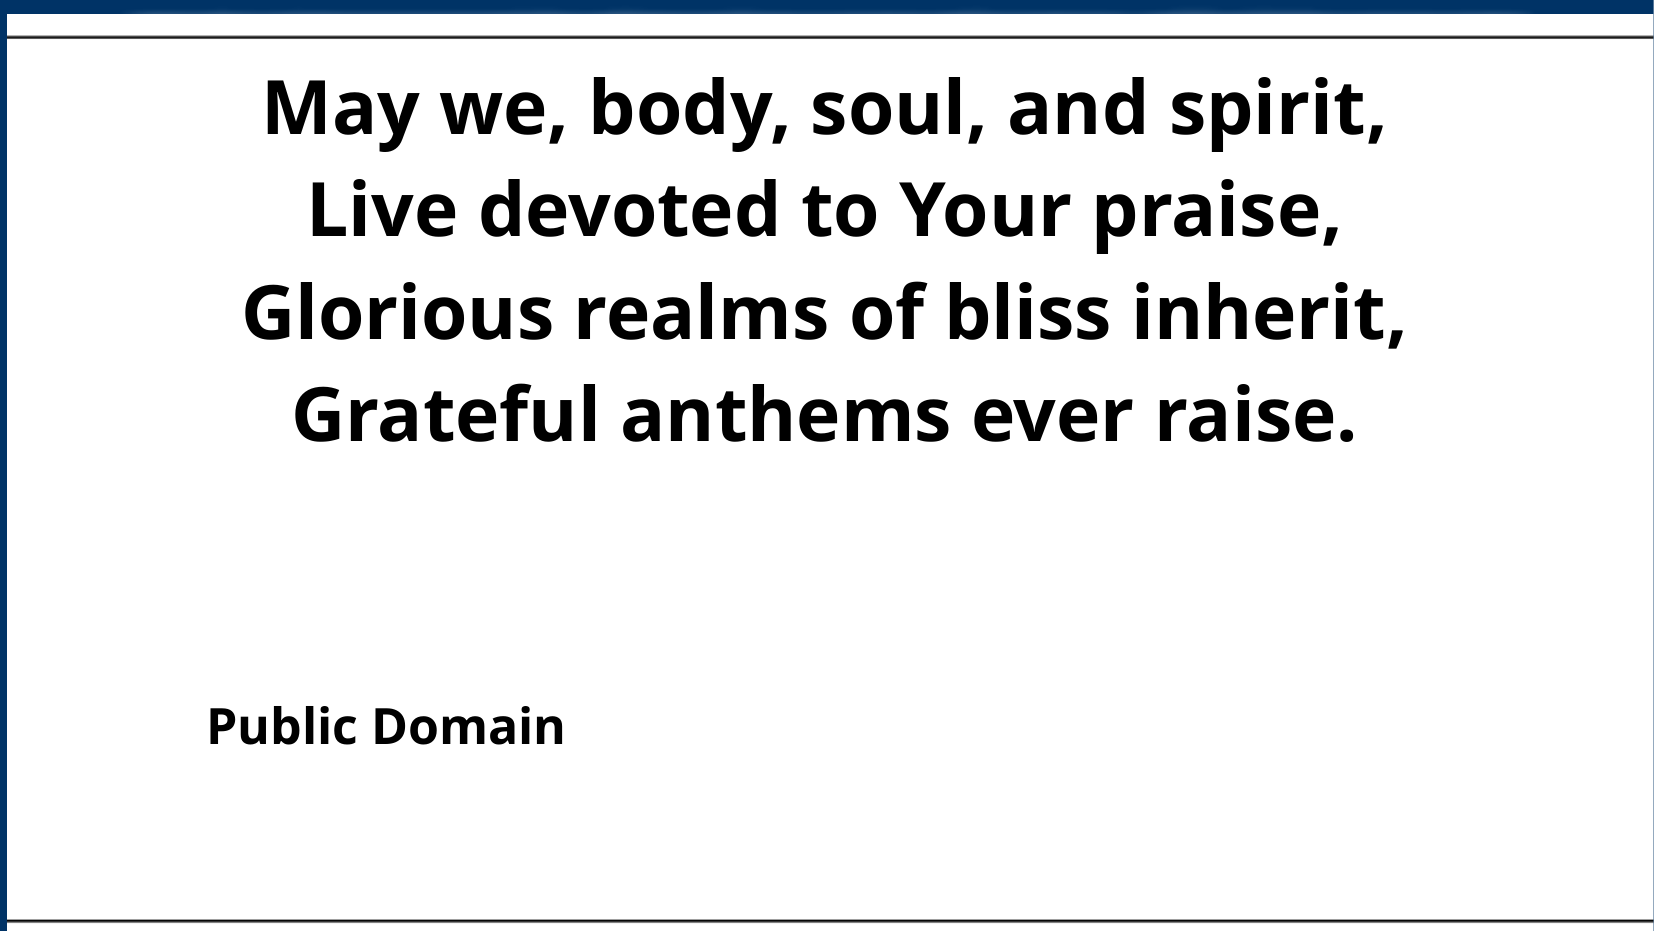

May we, body, soul, and spirit,
Live devoted to Your praise,
Glorious realms of bliss inherit,
Grateful anthems ever raise.
 Public Domain